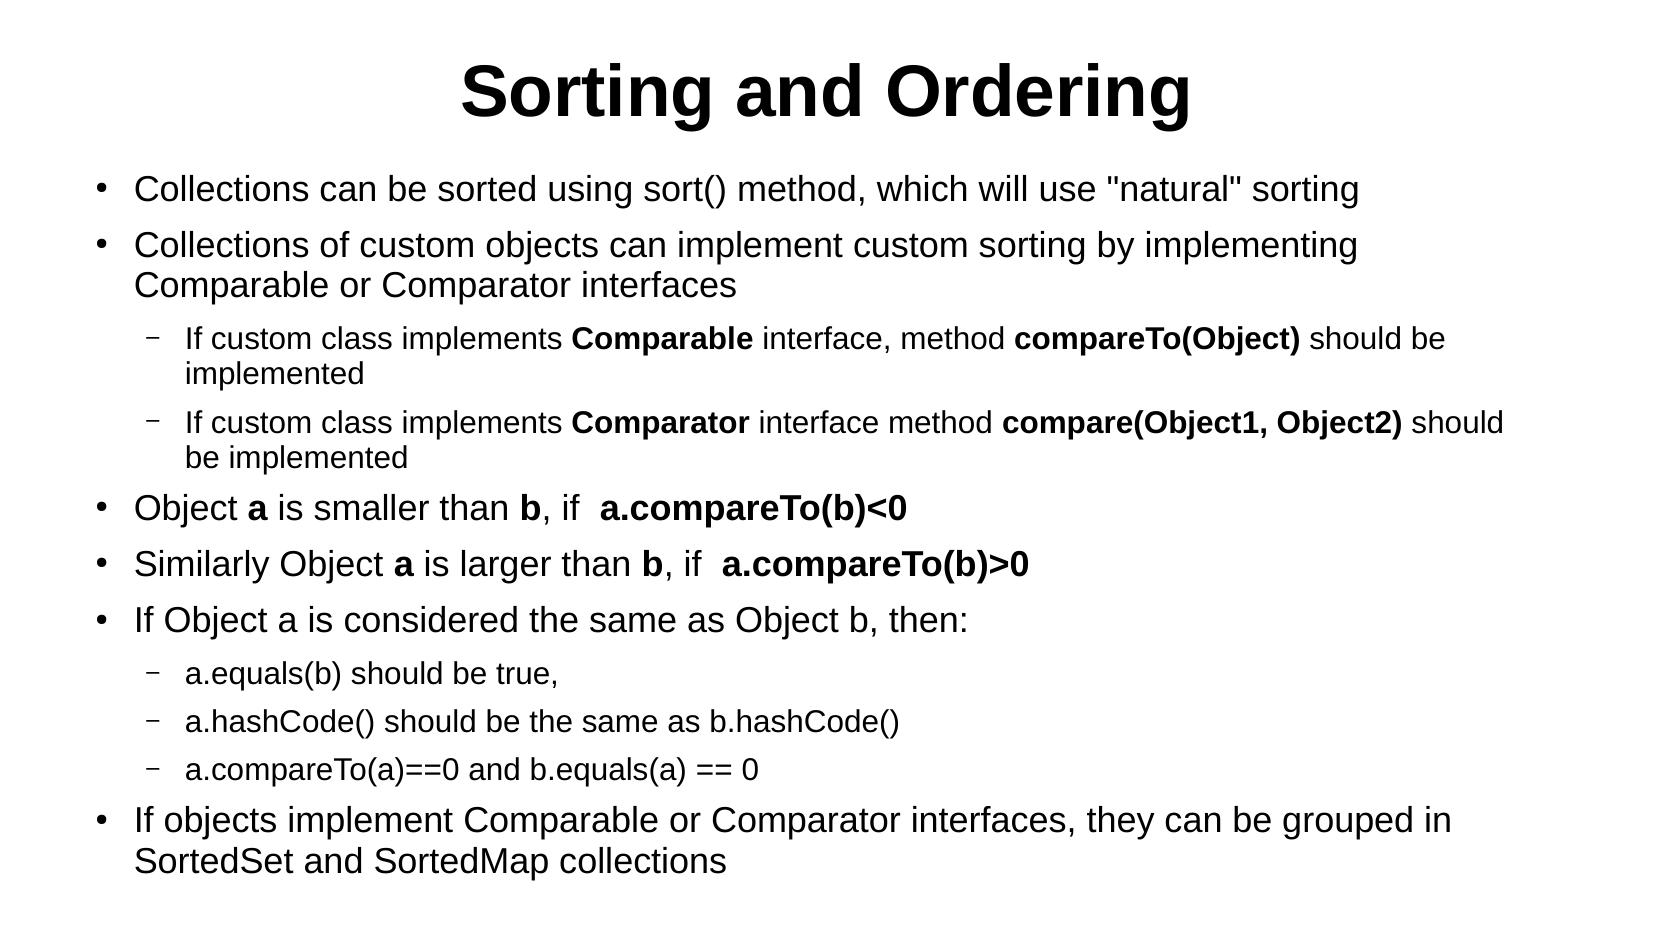

# Sorting and Ordering
Collections can be sorted using sort() method, which will use "natural" sorting
Collections of custom objects can implement custom sorting by implementing Comparable or Comparator interfaces
If custom class implements Comparable interface, method compareTo(Object) should be implemented
If custom class implements Comparator interface method compare(Object1, Object2) should be implemented
Object a is smaller than b, if a.compareTo(b)<0
Similarly Object a is larger than b, if a.compareTo(b)>0
If Object a is considered the same as Object b, then:
a.equals(b) should be true,
a.hashCode() should be the same as b.hashCode()
a.compareTo(a)==0 and b.equals(a) == 0
If objects implement Comparable or Comparator interfaces, they can be grouped in SortedSet and SortedMap collections